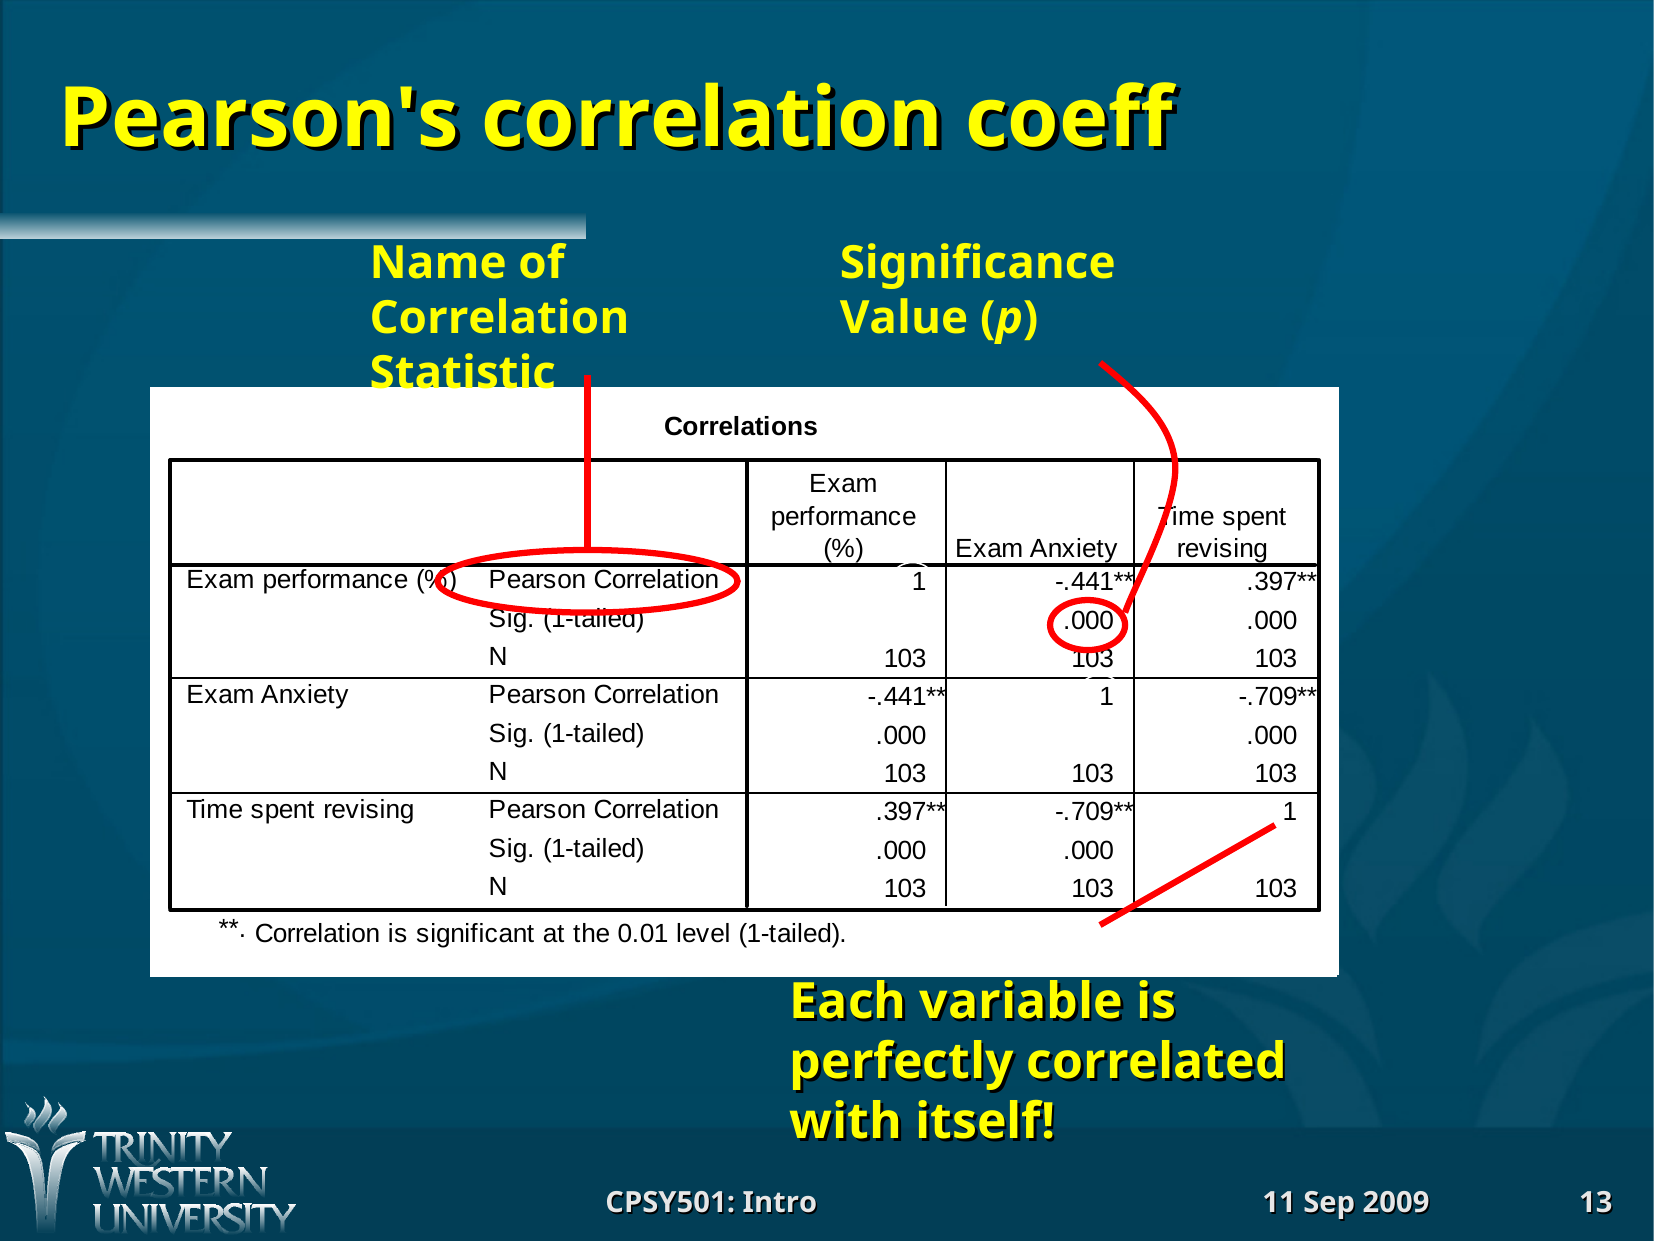

# Pearson's correlation coeff
Significance Value (p)
Name of Correlation Statistic
Each variable is perfectly correlated with itself!
CPSY501: Intro
11 Sep 2009
13